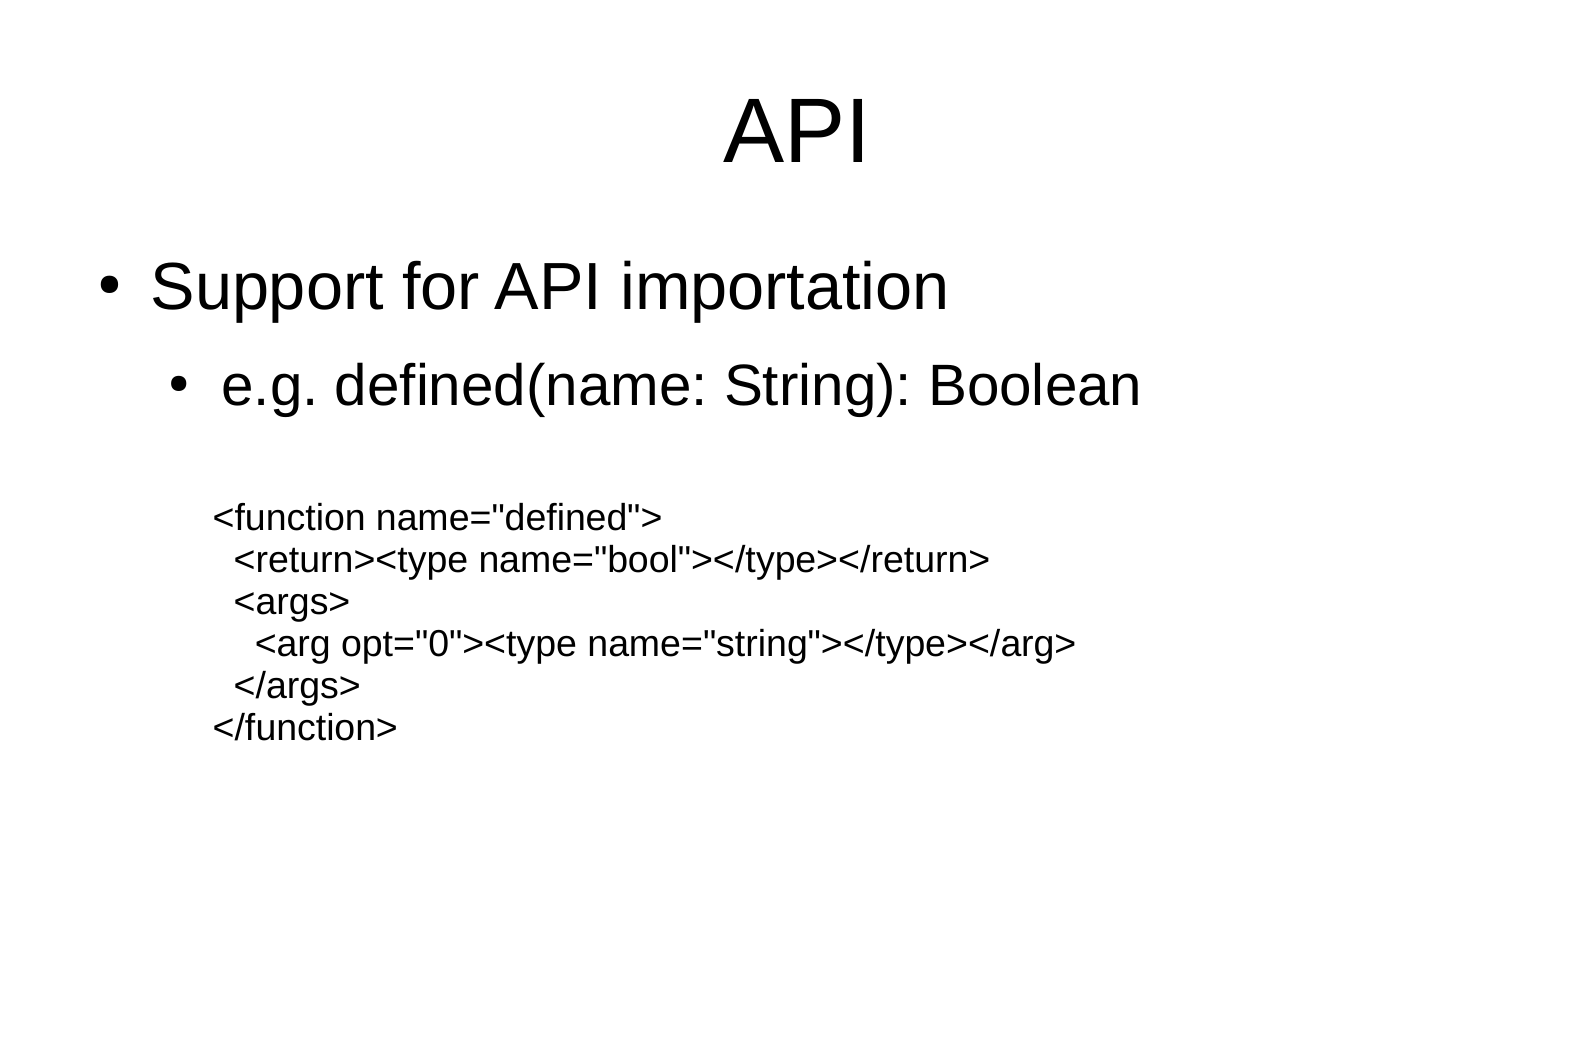

# API
Support for API importation
e.g. defined(name: String): Boolean
 <function name="defined">
 <return><type name="bool"></type></return>
 <args>
 <arg opt="0"><type name="string"></type></arg>
 </args>
 </function>